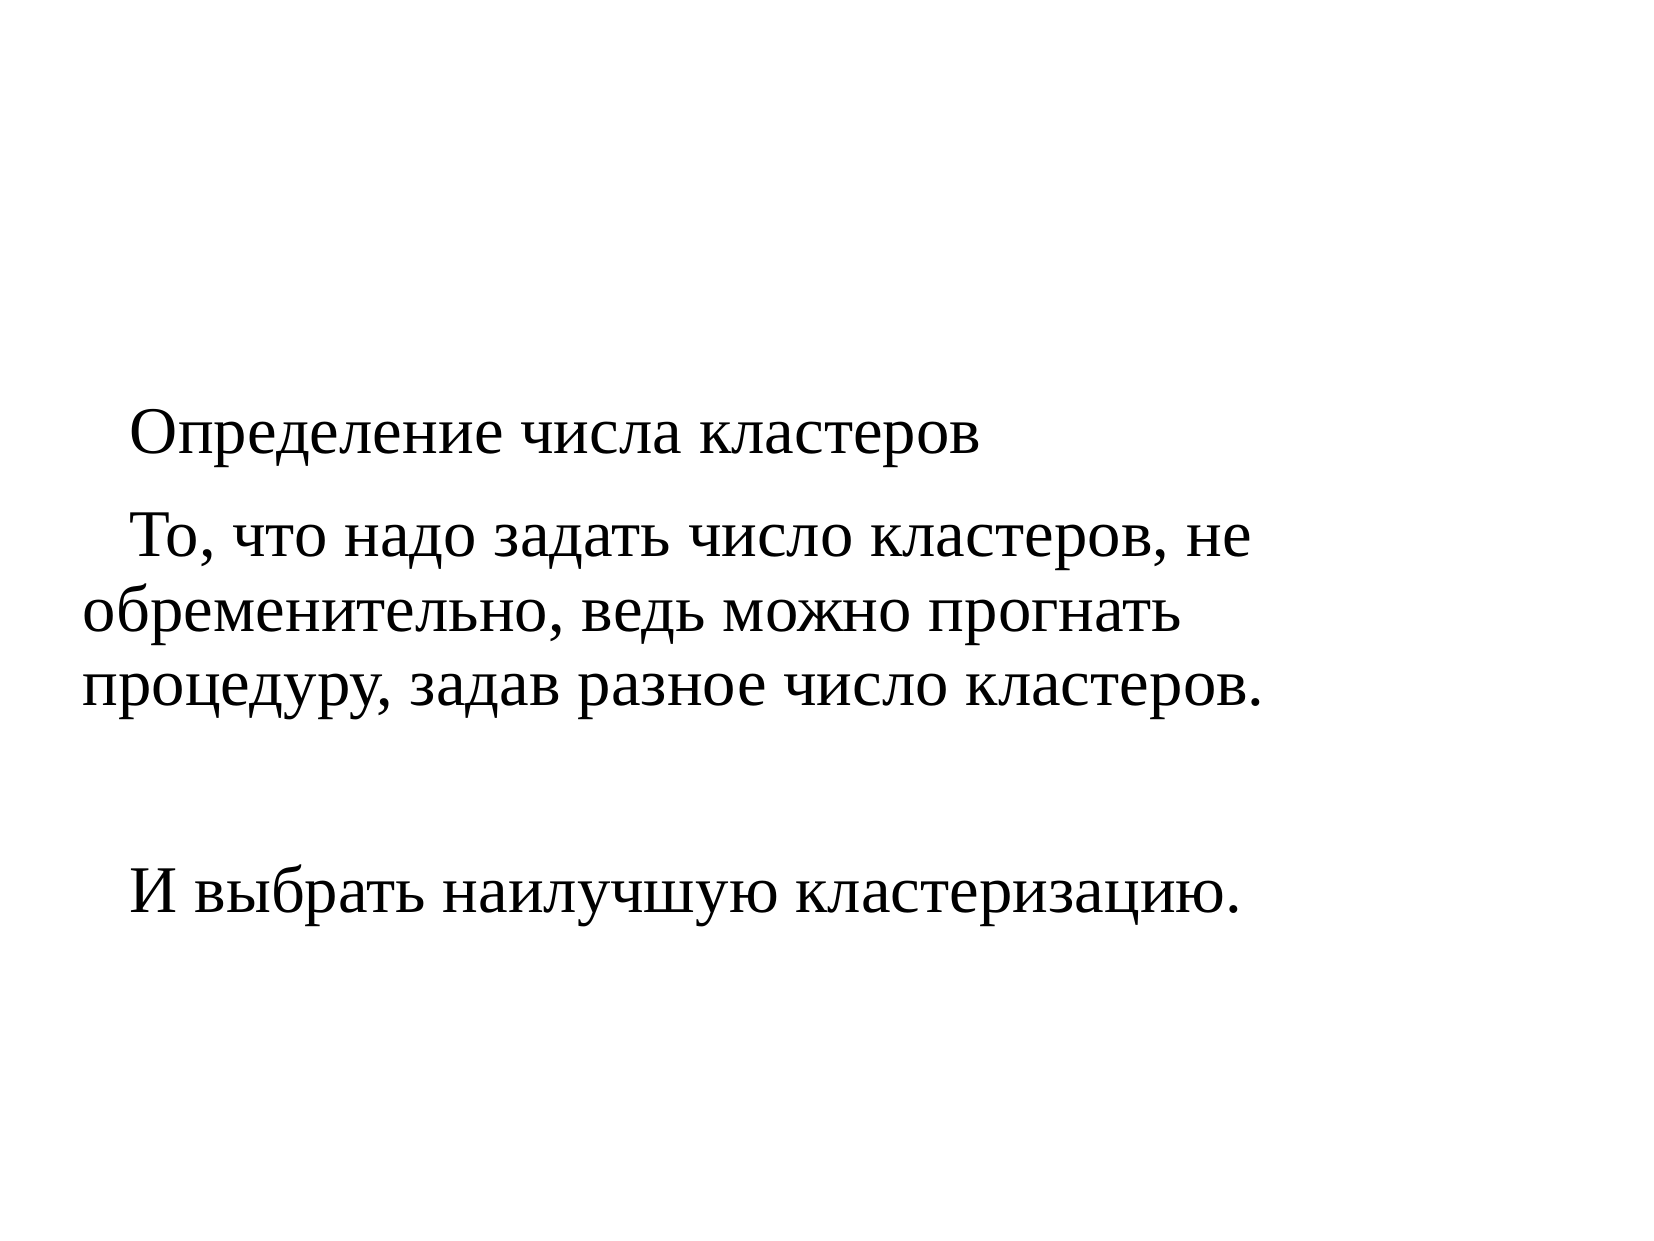

#
Определение числа кластеров
То, что надо задать число кластеров, не обременительно, ведь можно прогнать процедуру, задав разное число кластеров.
И выбрать наилучшую кластеризацию.